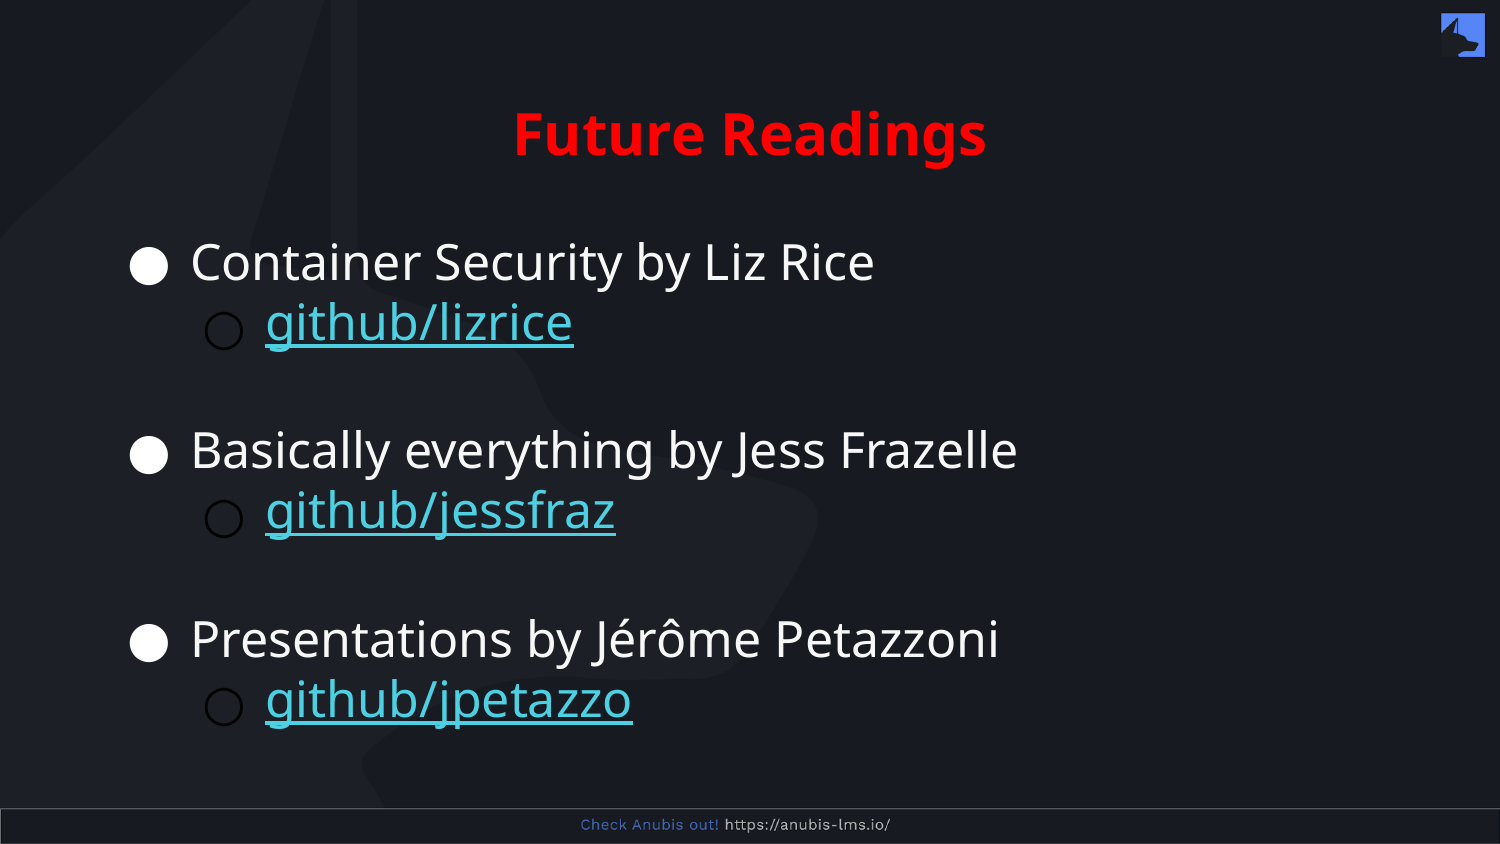

Future Readings
# Container Security by Liz Rice
github/lizrice
Basically everything by Jess Frazelle
github/jessfraz
Presentations by Jérôme Petazzoni
github/jpetazzo